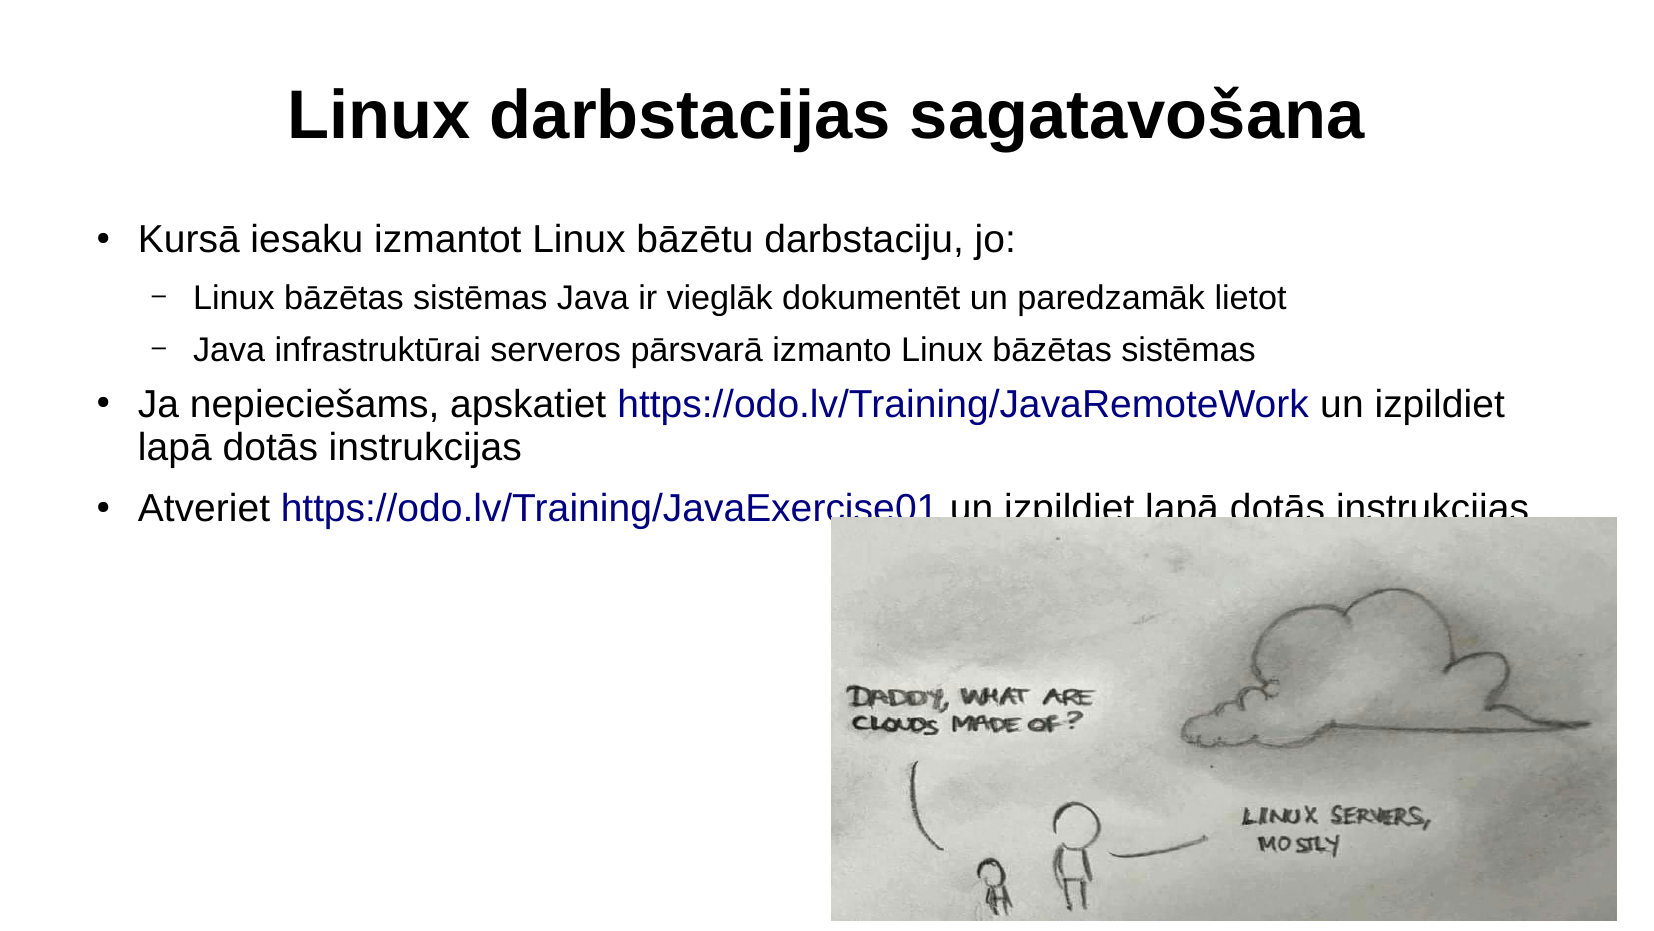

# Linux darbstacijas sagatavošana
Kursā iesaku izmantot Linux bāzētu darbstaciju, jo:
Linux bāzētas sistēmas Java ir vieglāk dokumentēt un paredzamāk lietot
Java infrastruktūrai serveros pārsvarā izmanto Linux bāzētas sistēmas
Ja nepieciešams, apskatiet https://odo.lv/Training/JavaRemoteWork un izpildiet lapā dotās instrukcijas
Atveriet https://odo.lv/Training/JavaExercise01 un izpildiet lapā dotās instrukcijas